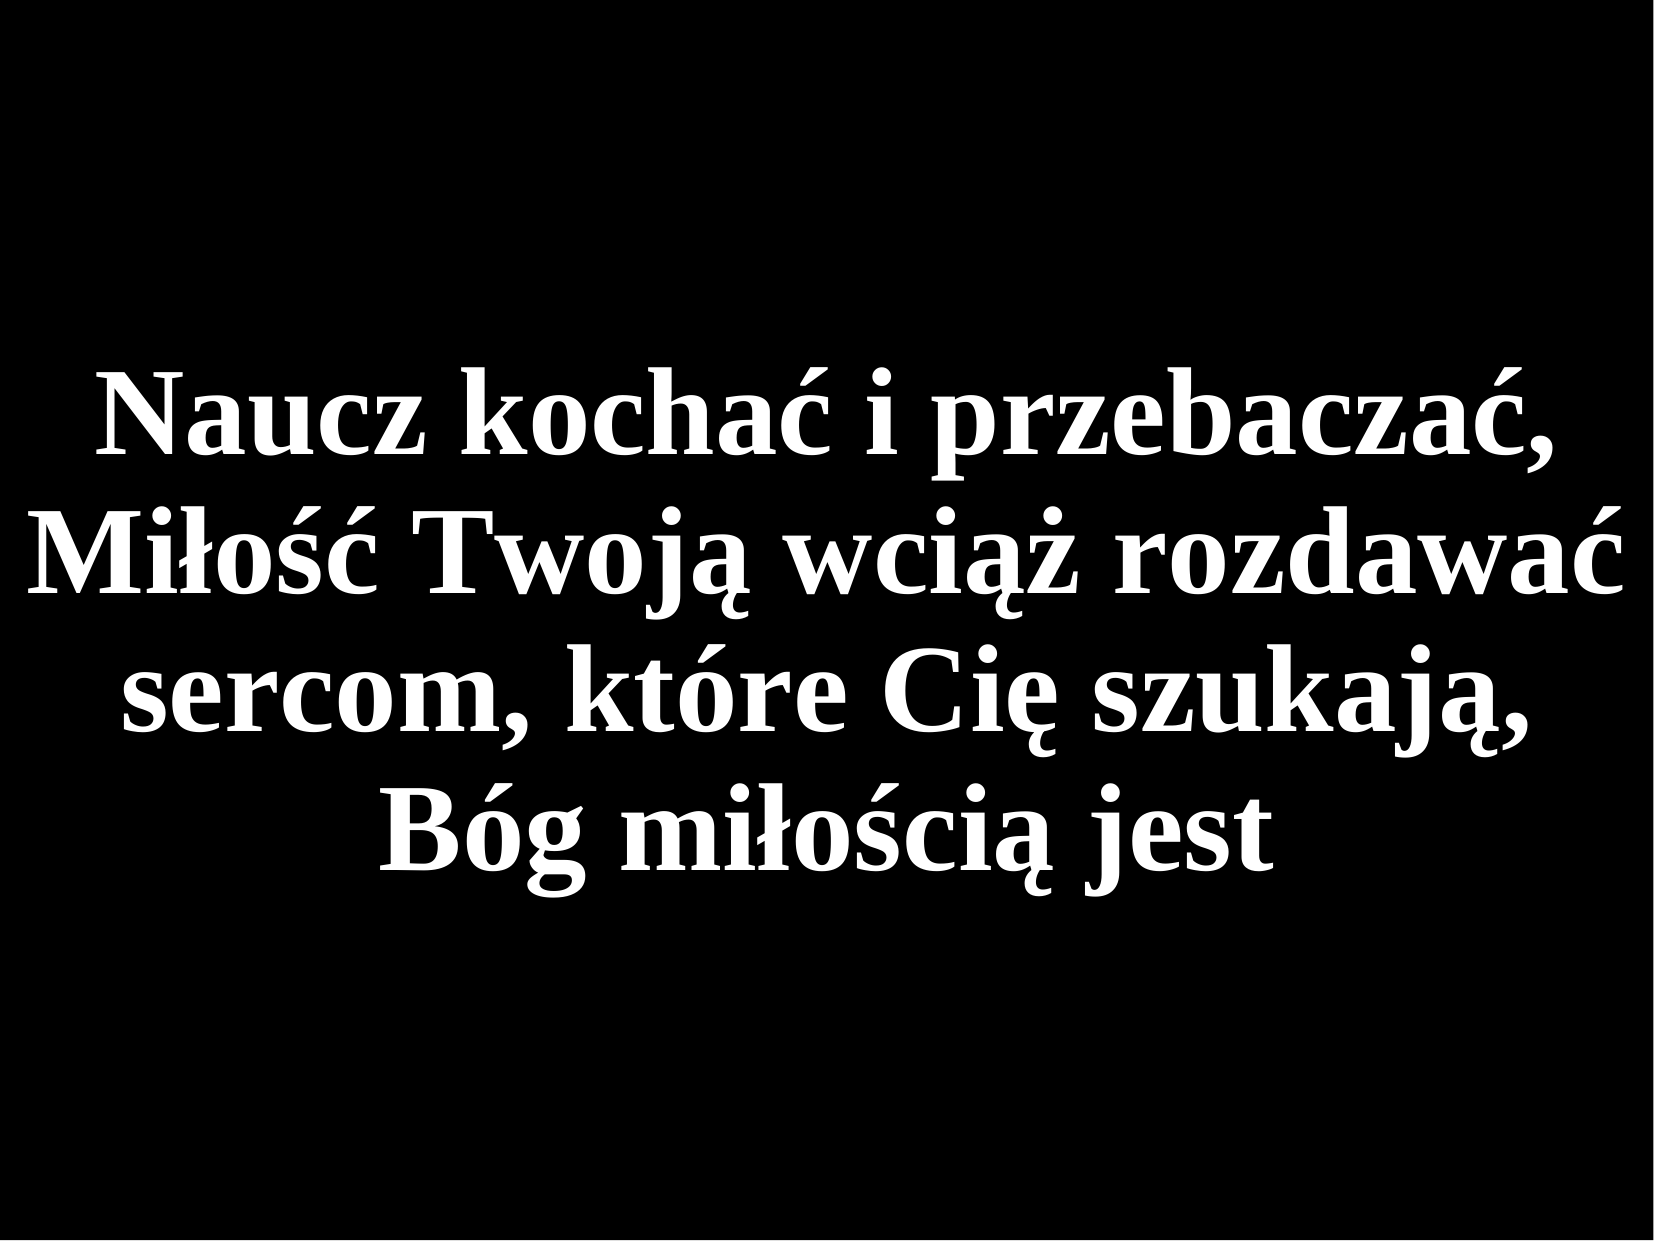

# Naucz kochać i przebaczać, Miłość Twoją wciąż rozdawać sercom, które Cię szukają, Bóg miłością jest